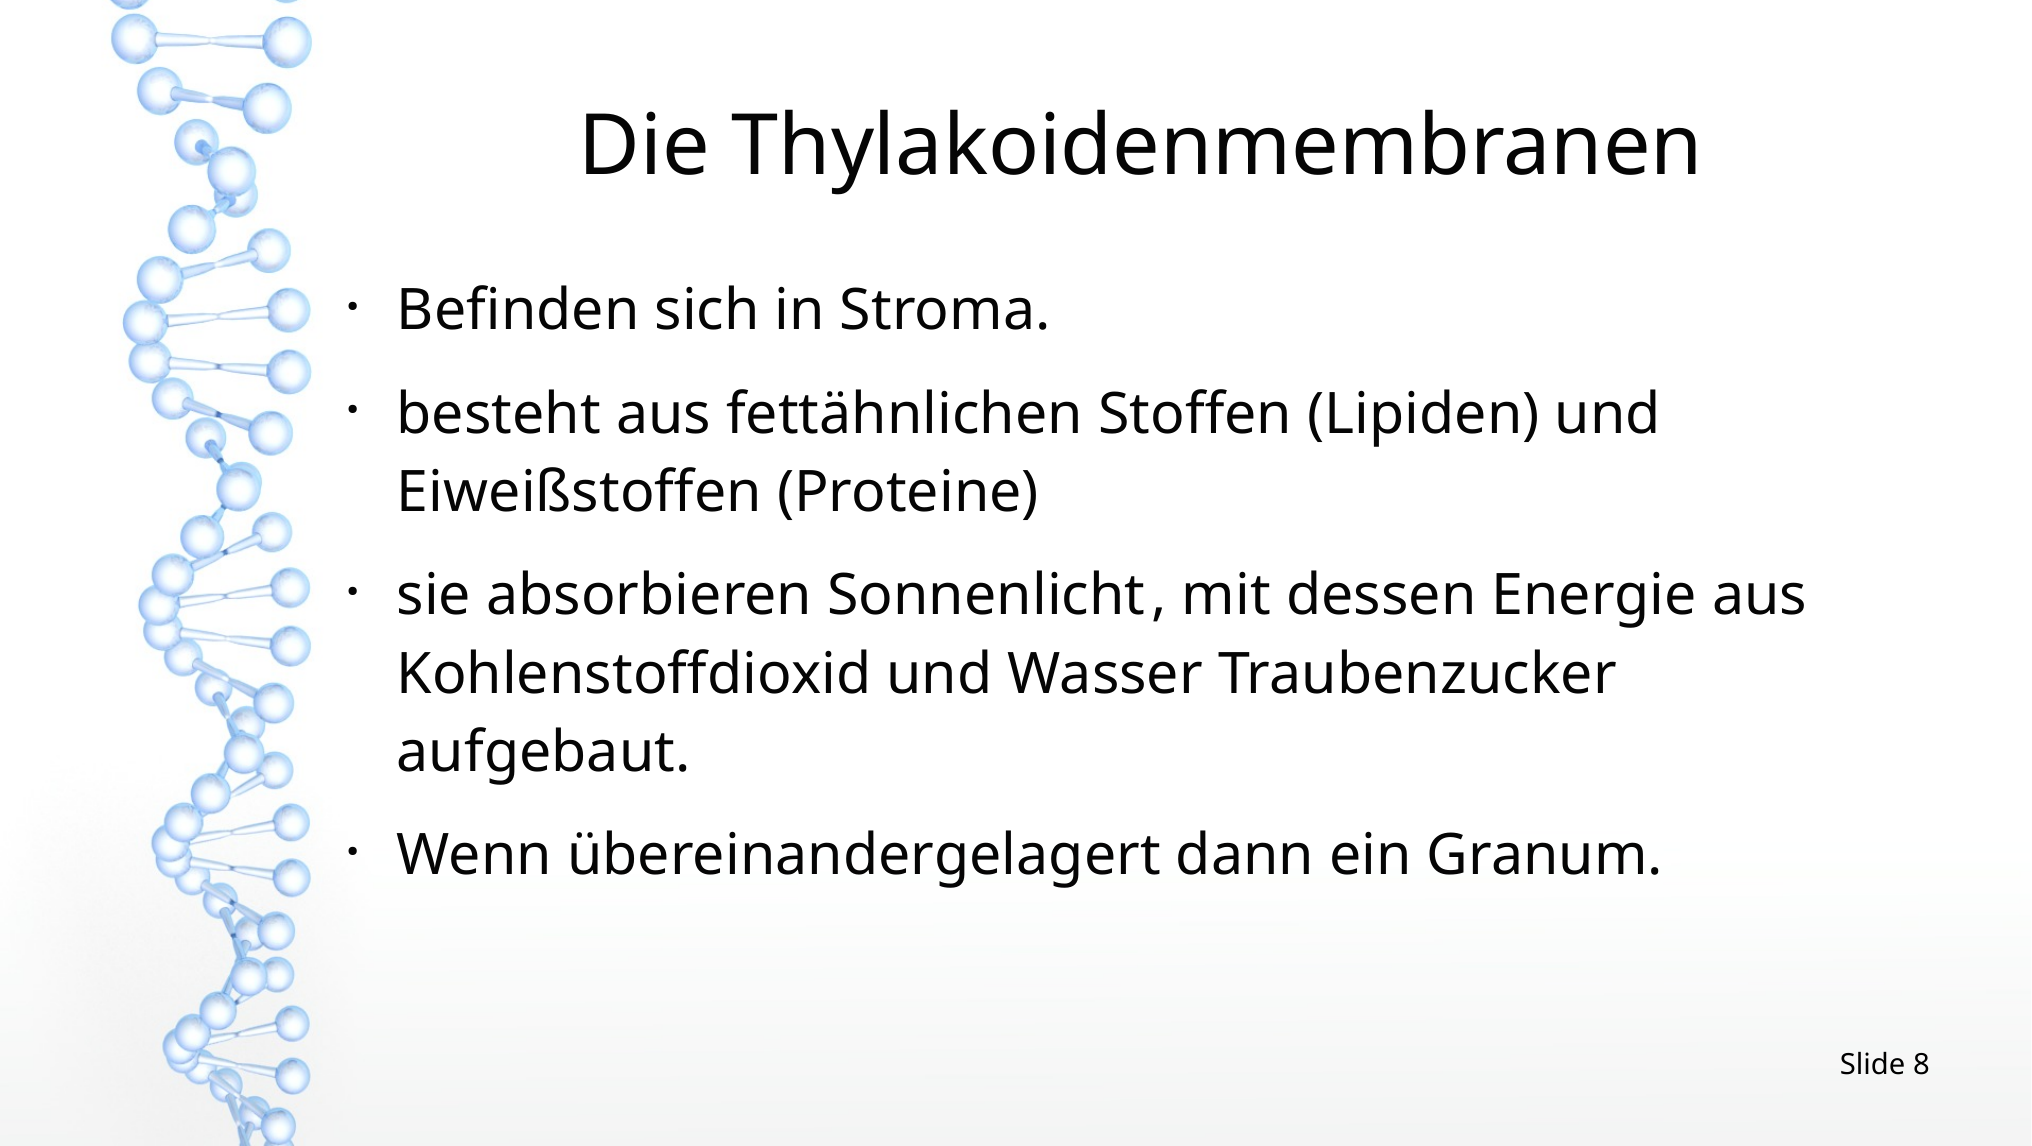

# Die Thylakoidenmembranen
Befinden sich in Stroma.
besteht aus fettähnlichen Stoffen (Lipiden) und Eiweißstoffen (Proteine)
sie absorbieren Sonnenlicht																														, mit dessen Energie aus Kohlenstoffdioxid und Wasser Traubenzucker aufgebaut.
Wenn übereinandergelagert dann ein Granum.
8